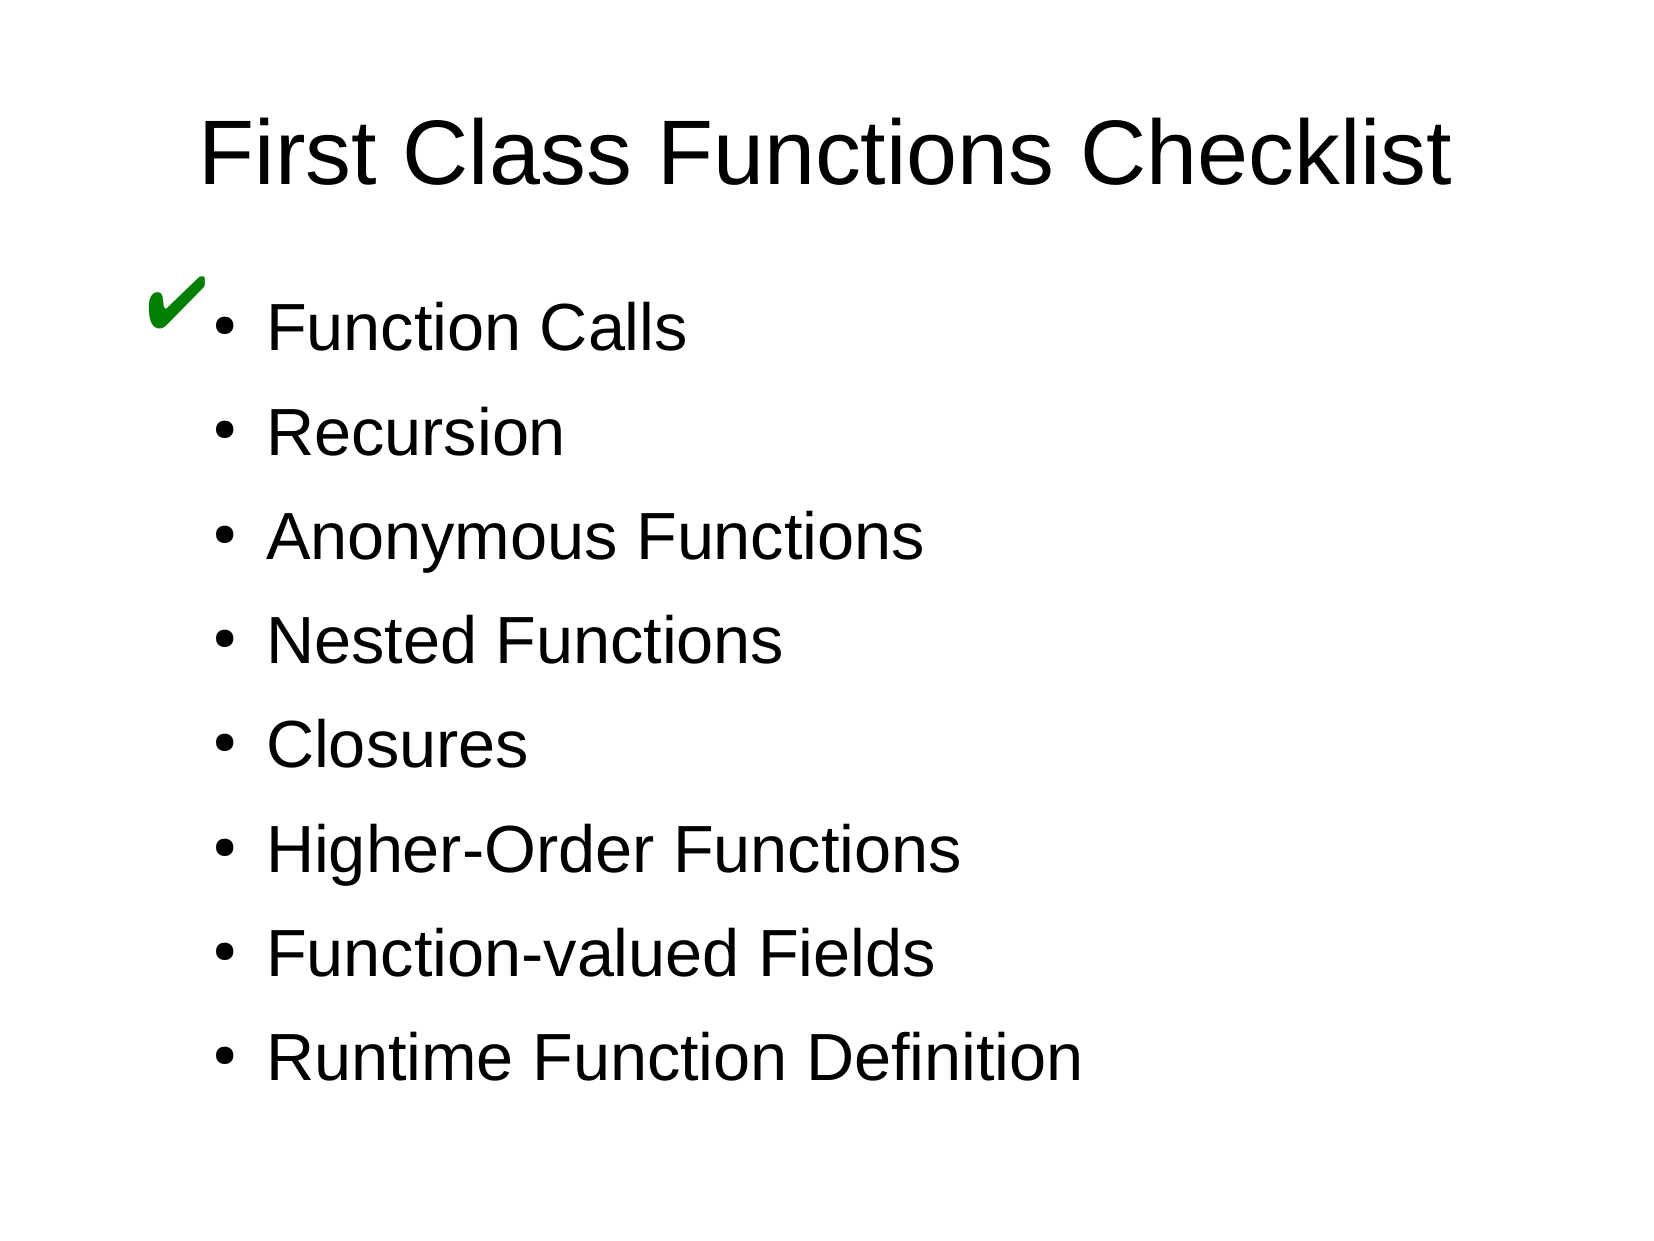

# First Class Functions Checklist
✔
Function Calls
Recursion
Anonymous Functions
Nested Functions
Closures
Higher-Order Functions
Function-valued Fields
Runtime Function Definition